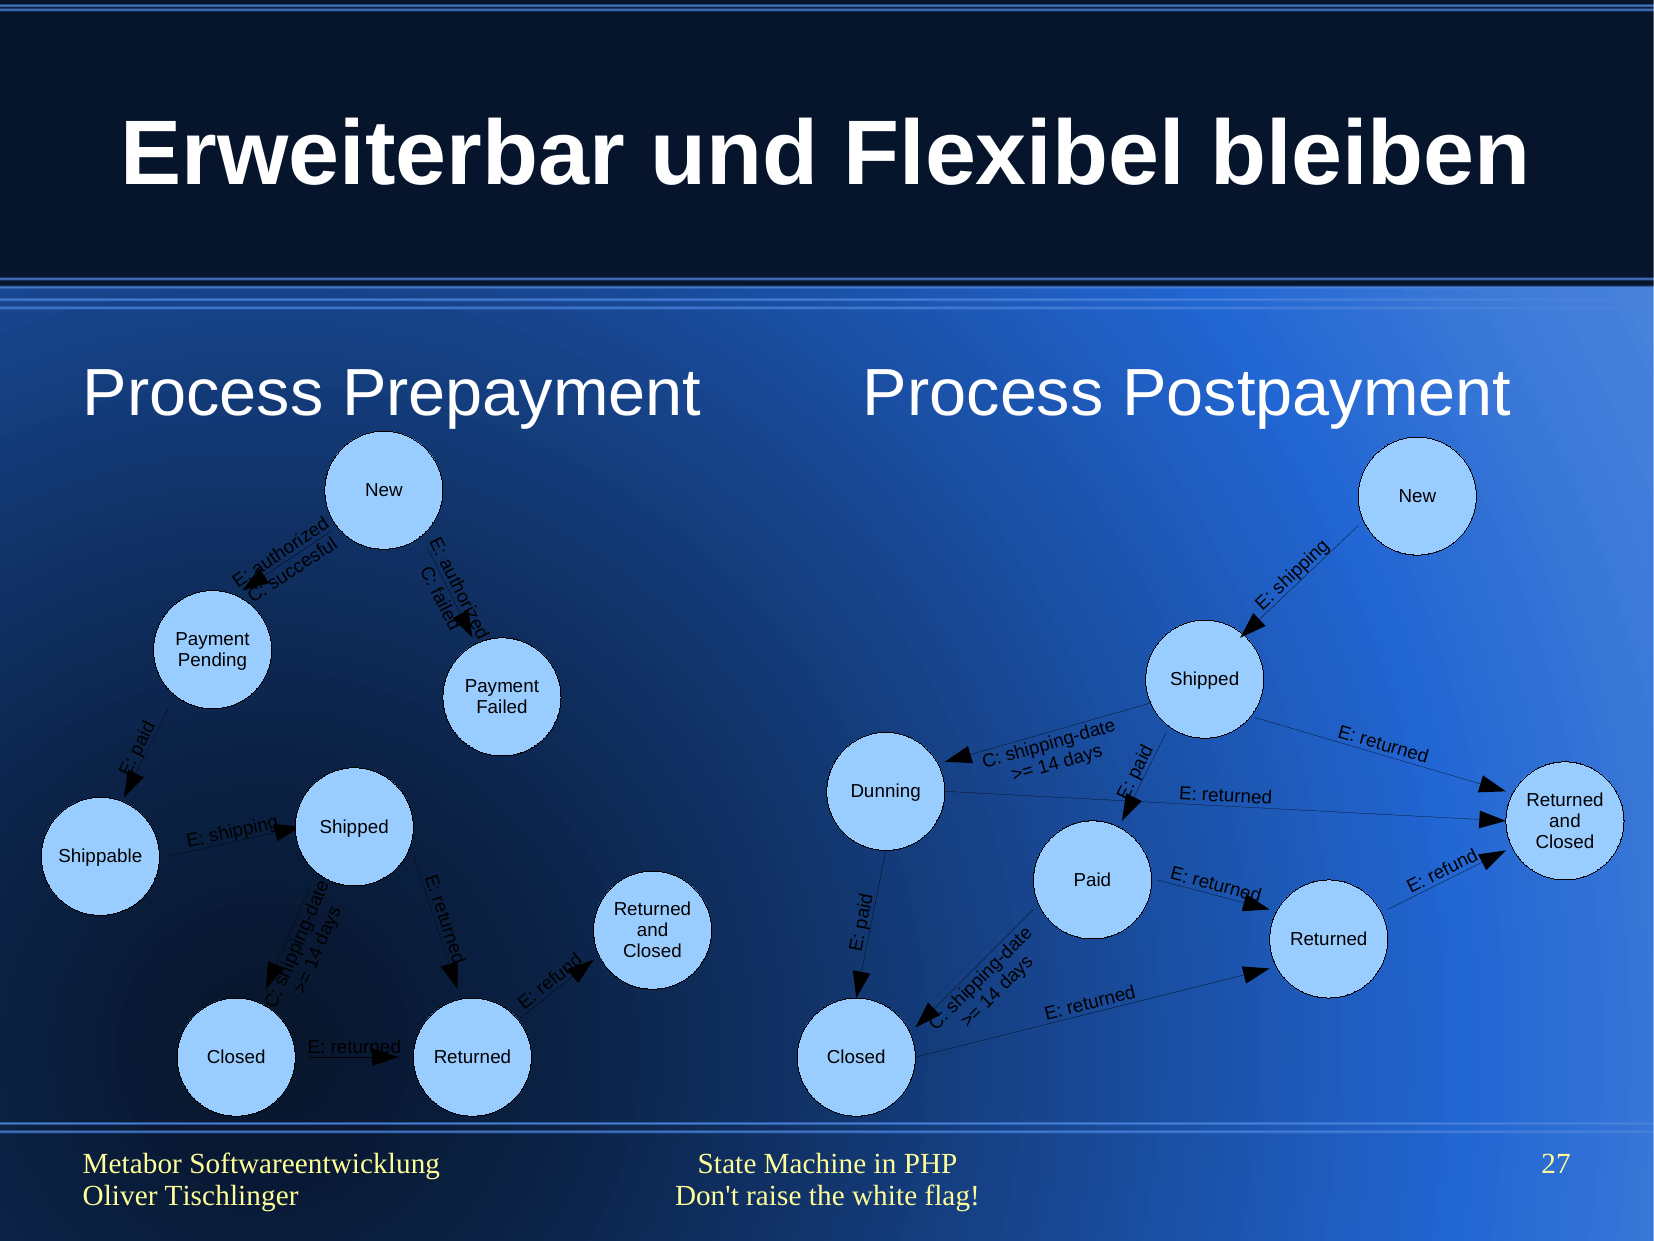

# Erweiterbar und Flexibel bleiben
Process Prepayment
Process Postpayment
New
New
New
E: shipping
E: authorized
C: succesful
E: authorized
C: failed
Payment
Pending
Shipped
Payment
Failed
C: shipping-date
>= 14 days
E: paid
E: returned
Dunning
E: paid
Returned
and
Closed
Shipped
E: returned
Shippable
Paid
E: shipping
E: paid
E: refund
E: returned
Returned
and
Closed
E: returned
Returned
C: shipping-date
>= 14 days
C: shipping-date
>= 14 days
E: refund
E: returned
Closed
Returned
Closed
E: returned
27